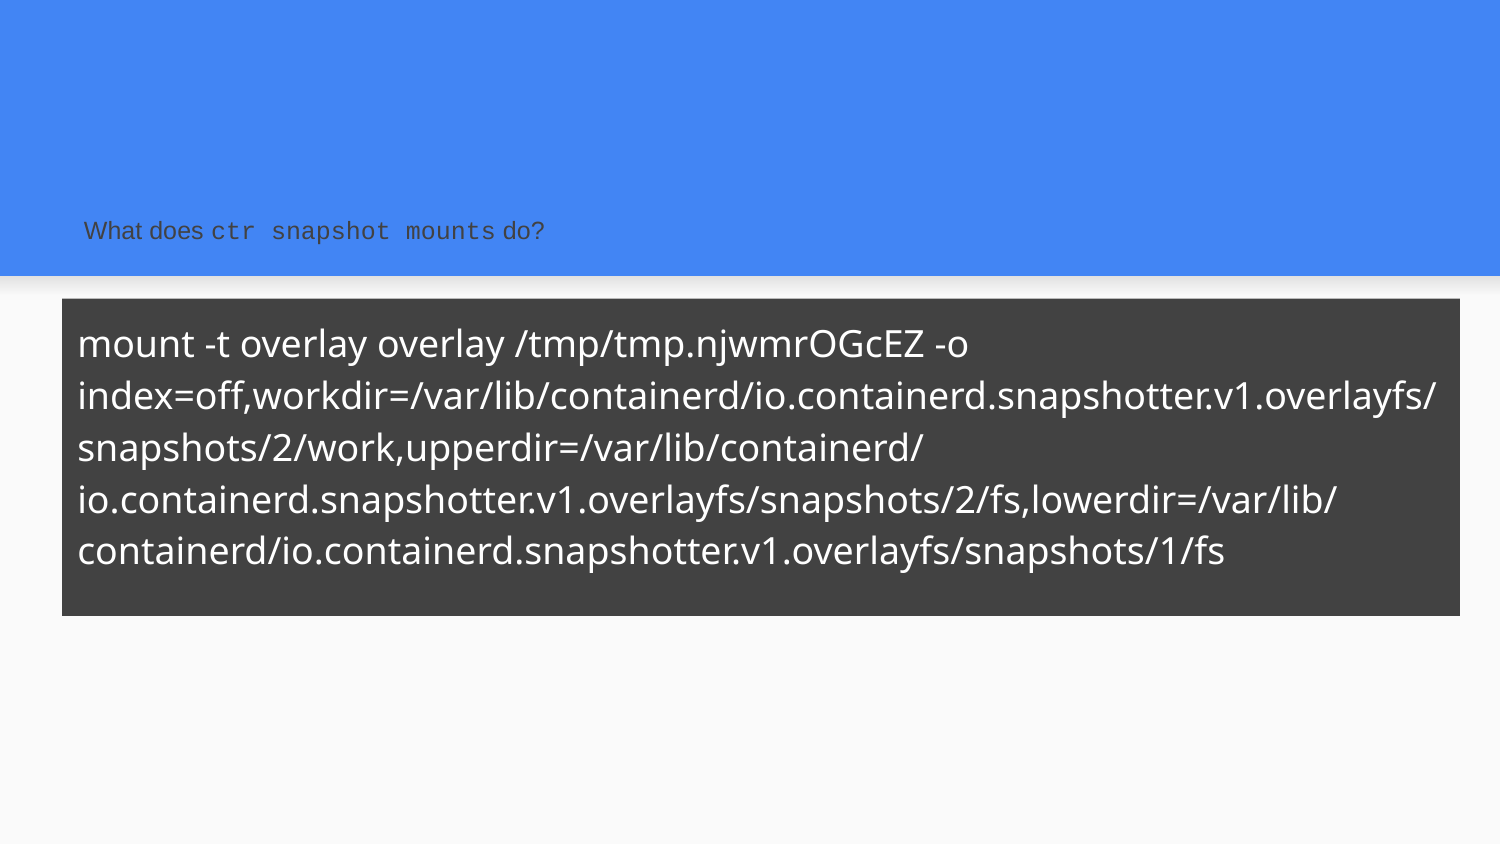

#
What does ctr snapshot mounts do?
mount -t overlay overlay /tmp/tmp.njwmrOGcEZ -o index=off,workdir=/var/lib/containerd/io.containerd.snapshotter.v1.overlayfs/snapshots/2/work,upperdir=/var/lib/containerd/io.containerd.snapshotter.v1.overlayfs/snapshots/2/fs,lowerdir=/var/lib/containerd/io.containerd.snapshotter.v1.overlayfs/snapshots/1/fs